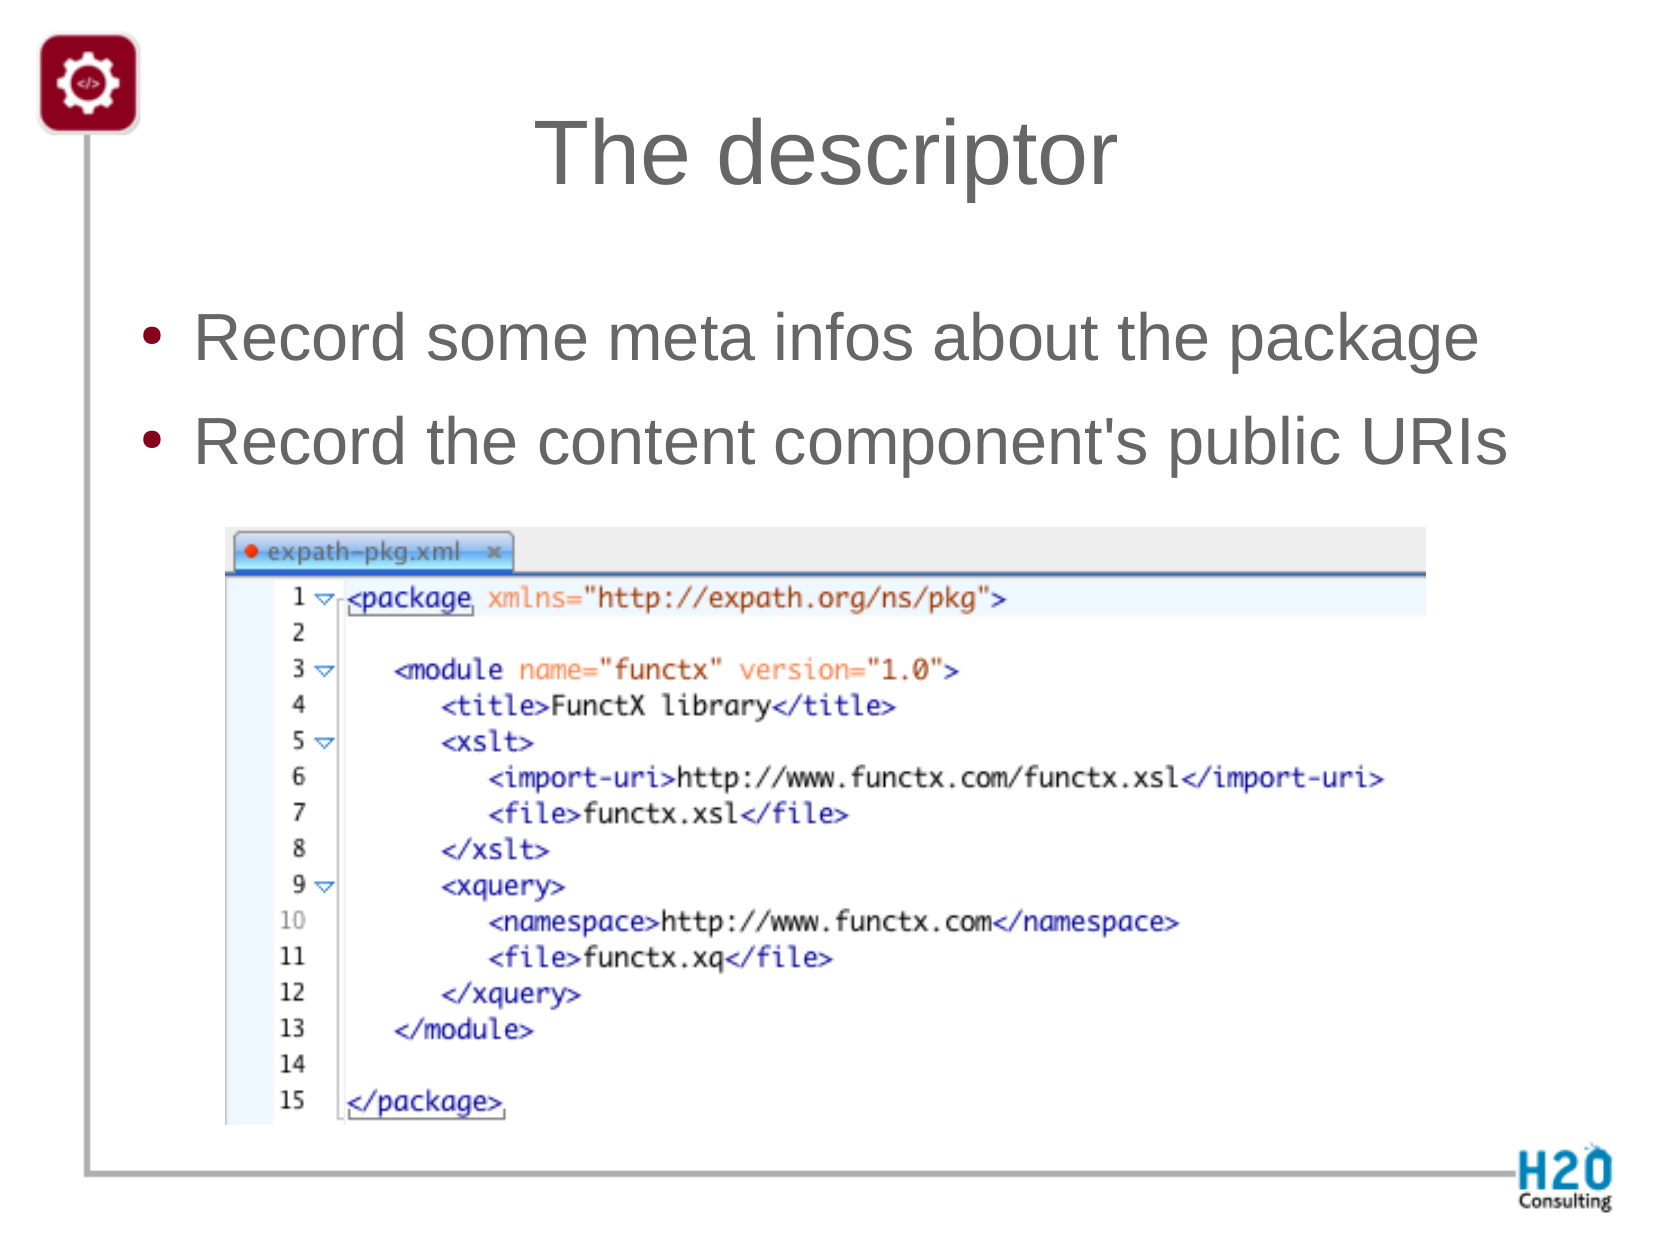

# The descriptor
Record some meta infos about the package
Record the content component's public URIs